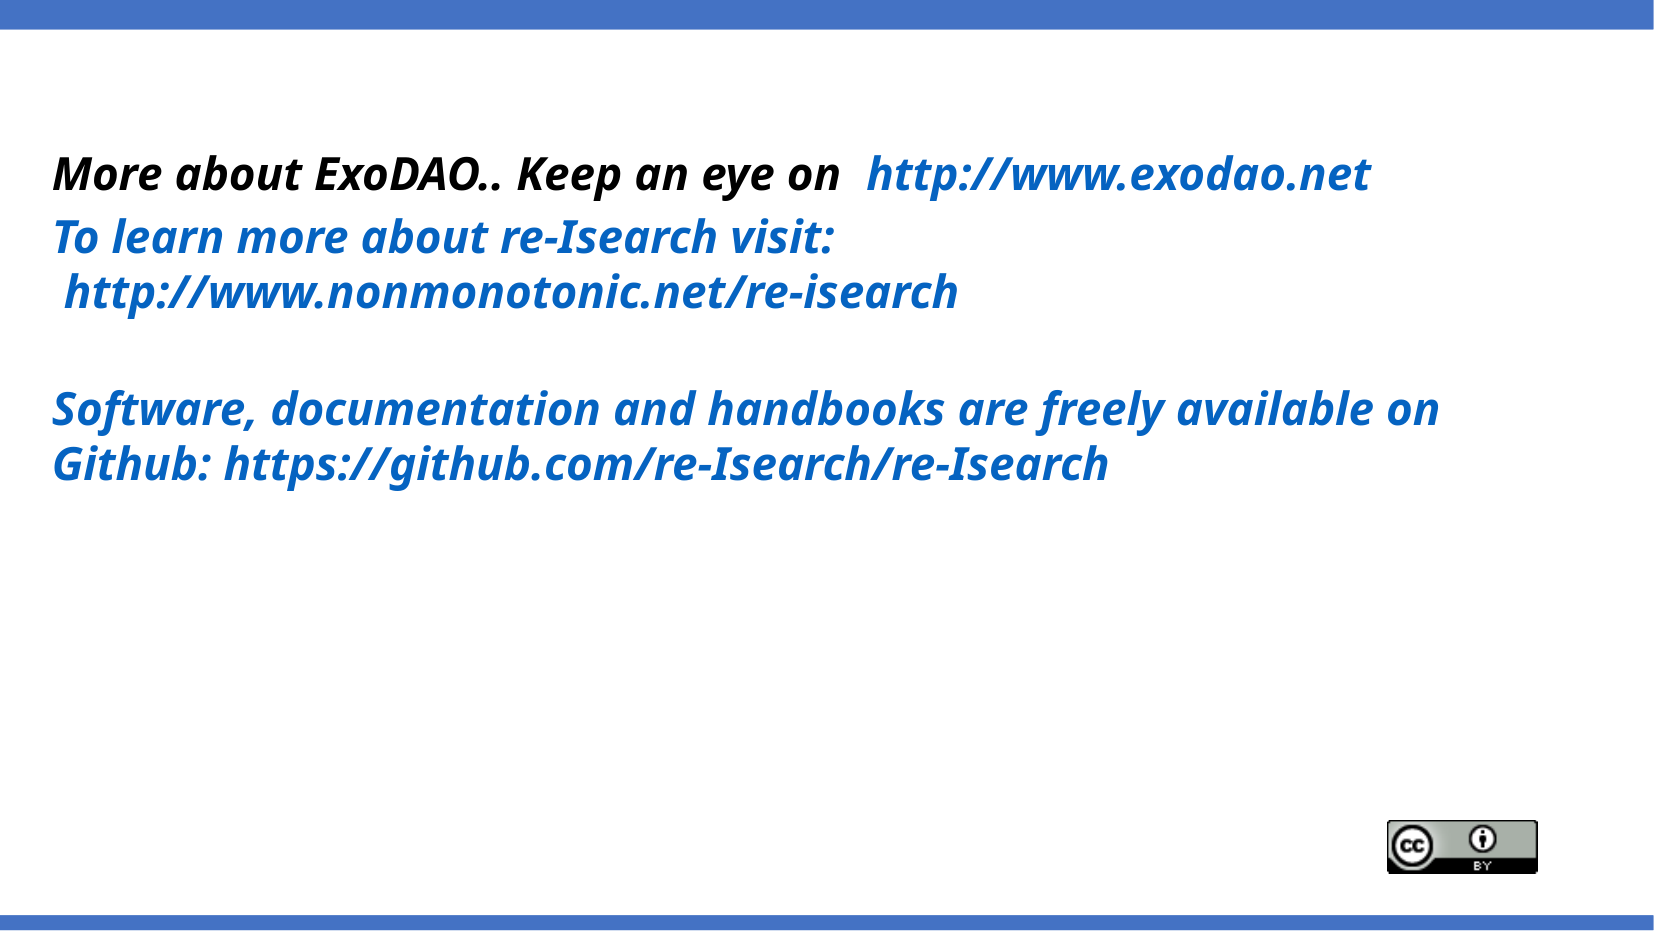

#
More about ExoDAO.. Keep an eye on http://www.exodao.net
To learn more about re-Isearch visit:
 http://www.nonmonotonic.net/re-isearch
Software, documentation and handbooks are freely available on
Github: https://github.com/re-Isearch/re-Isearch